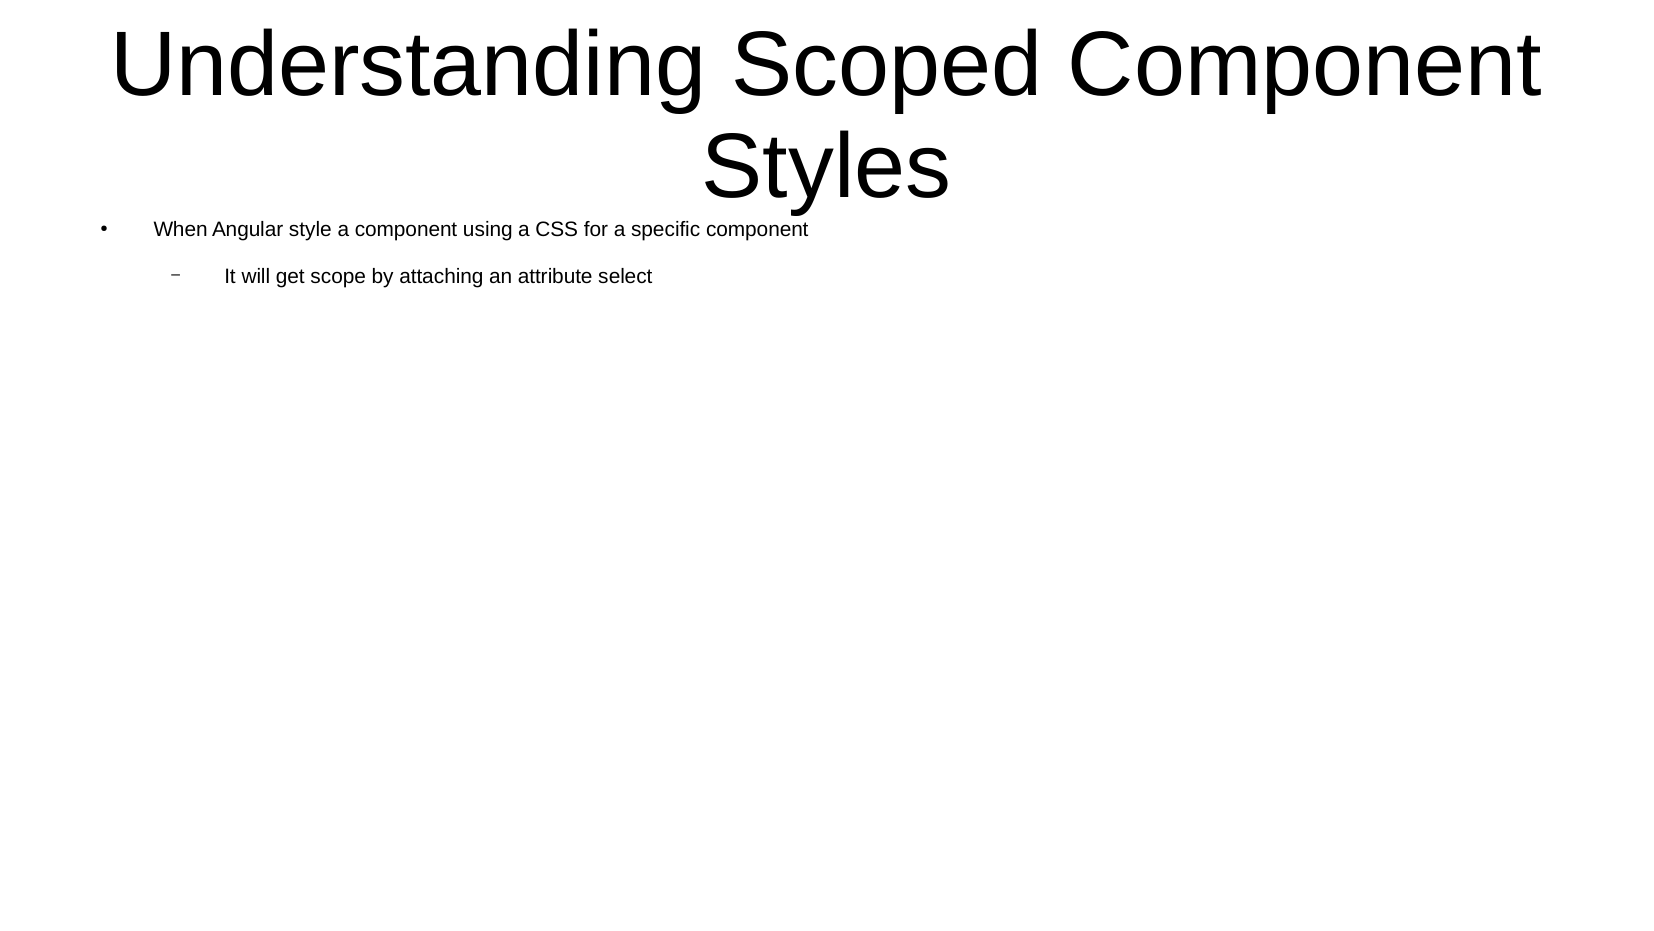

# Understanding Scoped Component Styles
When Angular style a component using a CSS for a specific component
It will get scope by attaching an attribute select